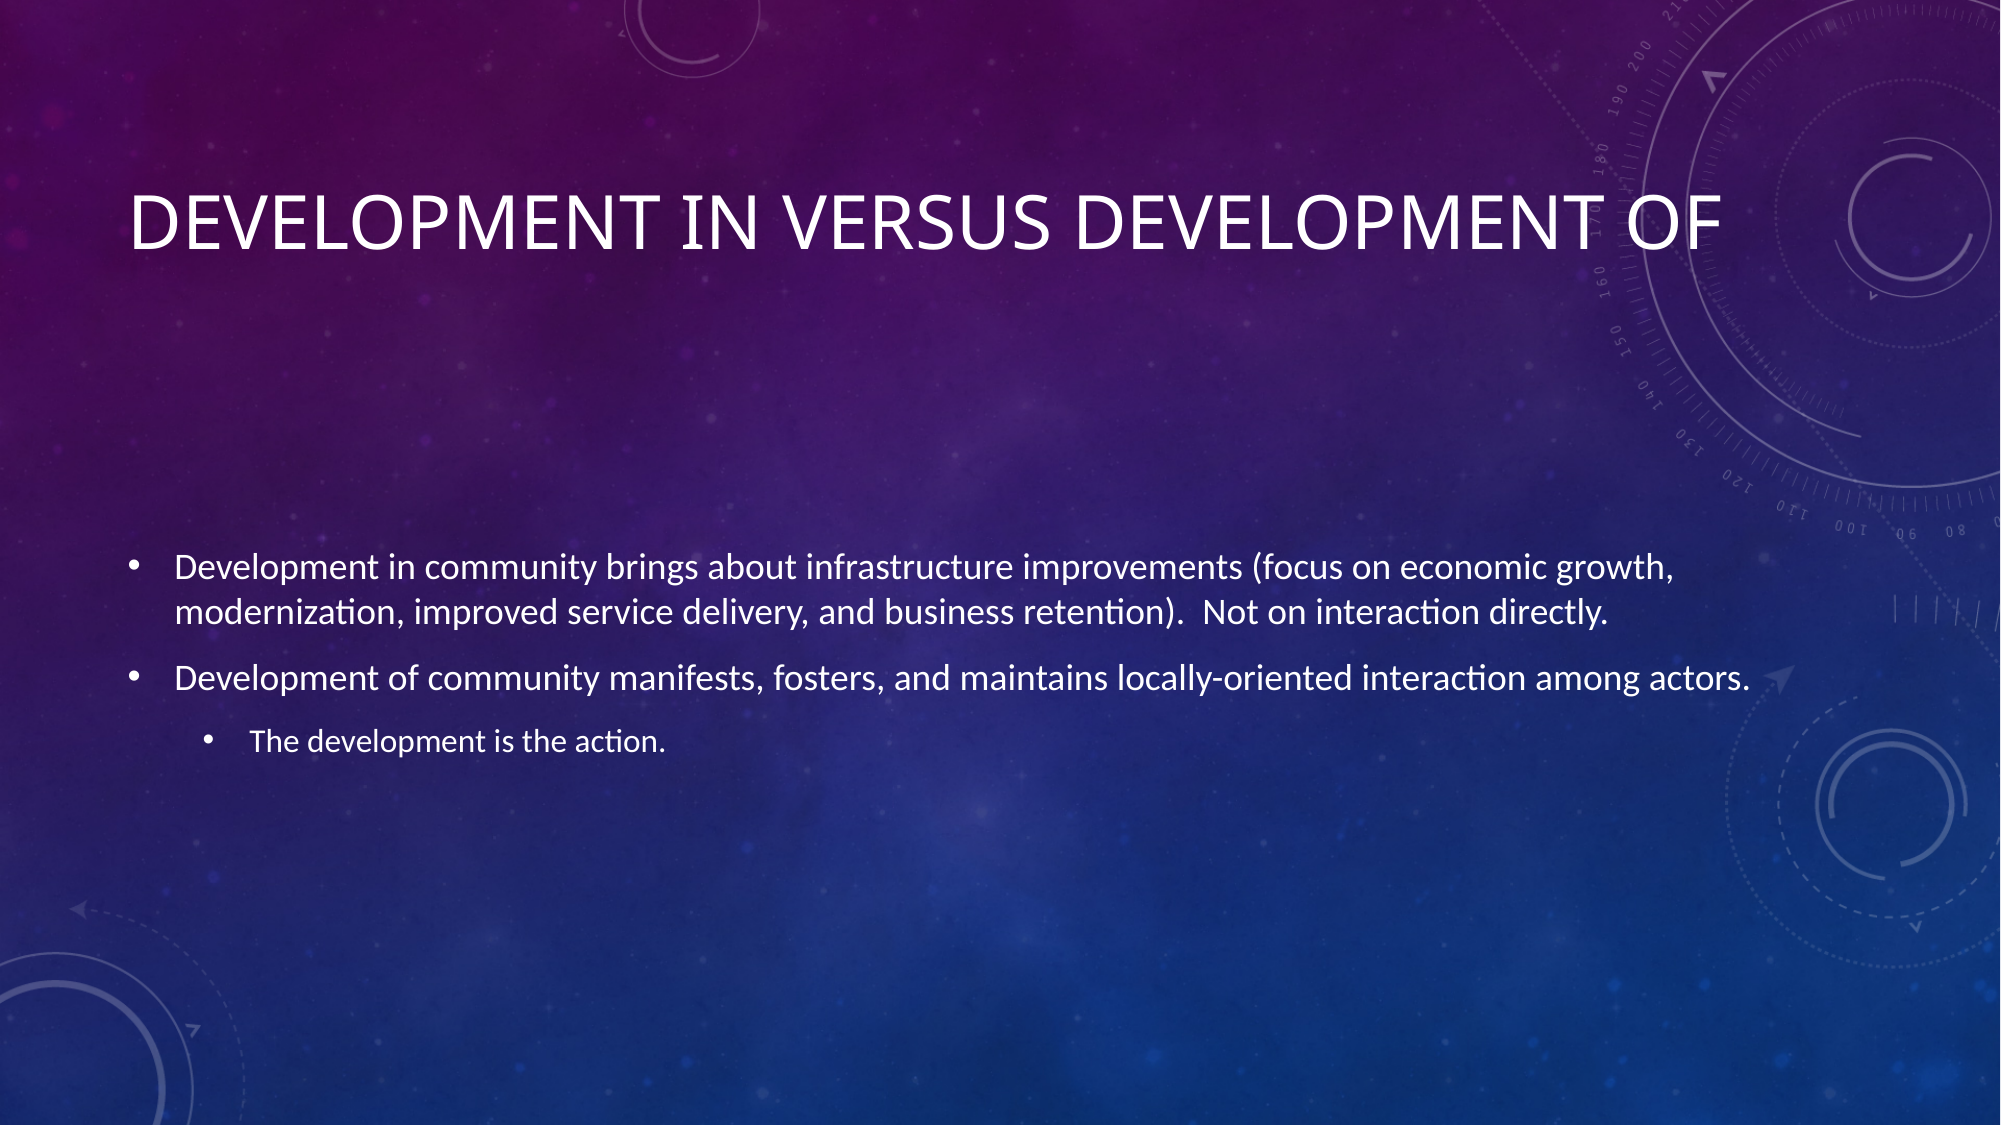

# Development in versus development of
Development in community brings about infrastructure improvements (focus on economic growth, modernization, improved service delivery, and business retention). Not on interaction directly.
Development of community manifests, fosters, and maintains locally-oriented interaction among actors.
The development is the action.